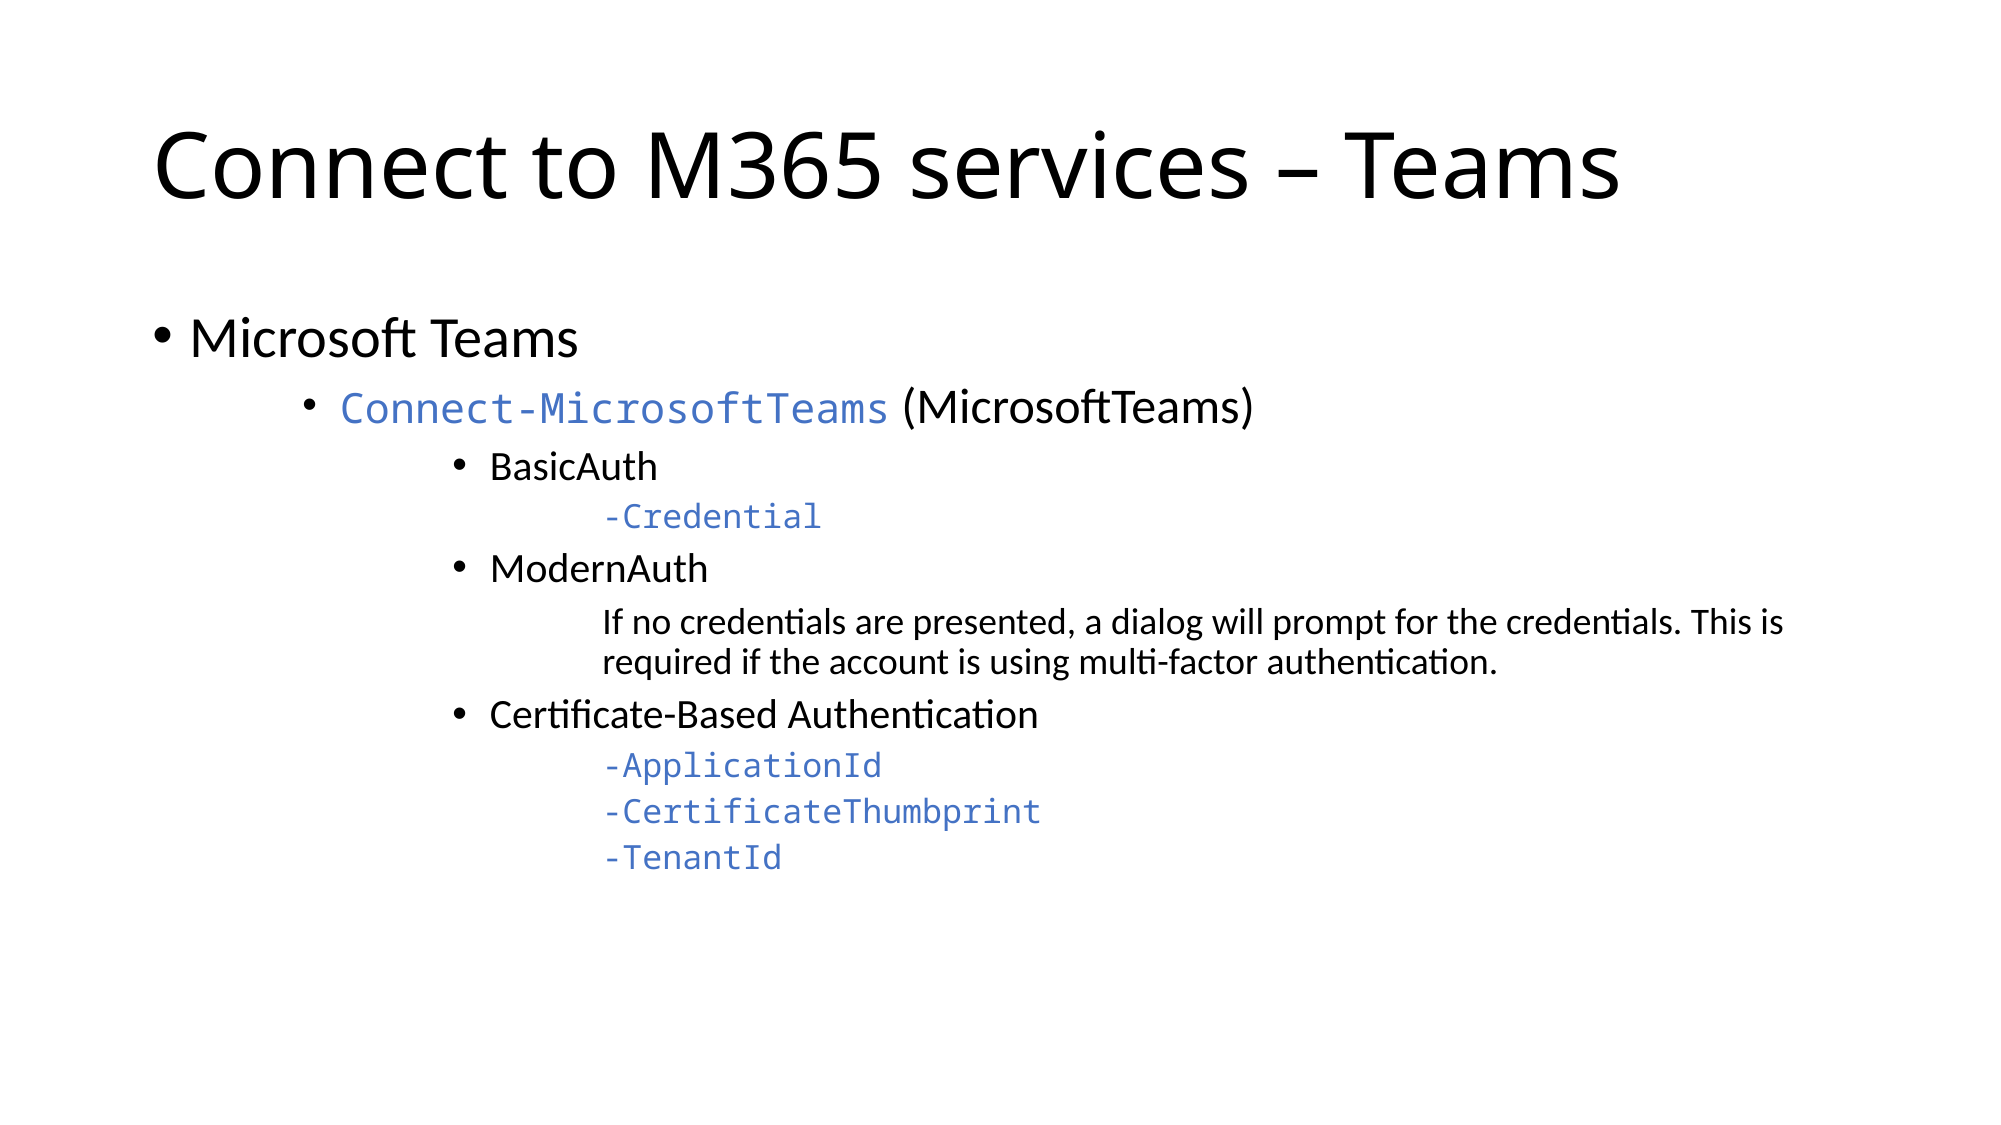

# Connect to M365 services – Teams
Microsoft Teams
Connect-MicrosoftTeams (MicrosoftTeams)
BasicAuth
-Credential
ModernAuth
If no credentials are presented, a dialog will prompt for the credentials. This is required if the account is using multi-factor authentication.
Certificate-Based Authentication
-ApplicationId
-CertificateThumbprint
-TenantId